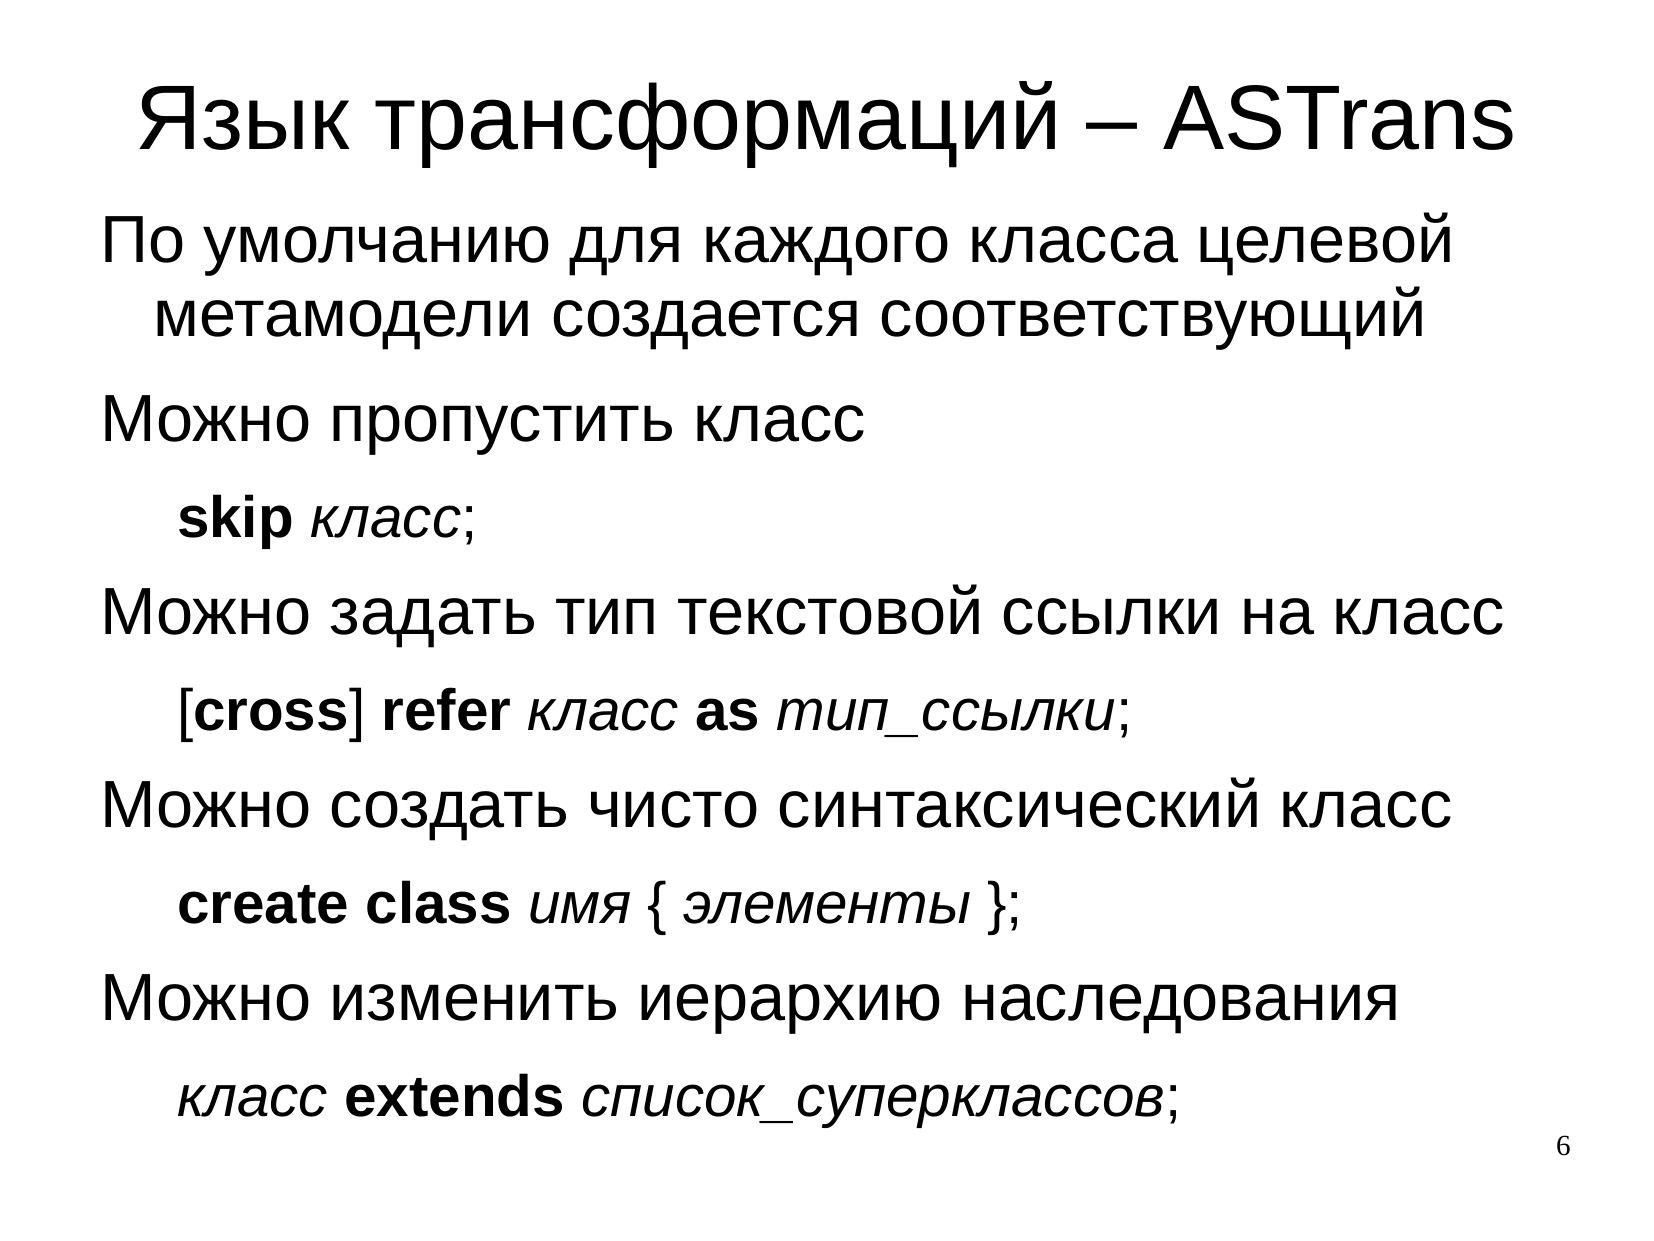

# Язык трансформаций – ASTrans
По умолчанию для каждого класса целевой метамодели создается соответствующий
Можно пропустить класс
skip класс;
Можно задать тип текстовой ссылки на класс
[cross] refer класс as тип_ссылки;
Можно создать чисто синтаксический класс
create class имя { элементы };
Можно изменить иерархию наследования
класс extends список_суперклассов;
6